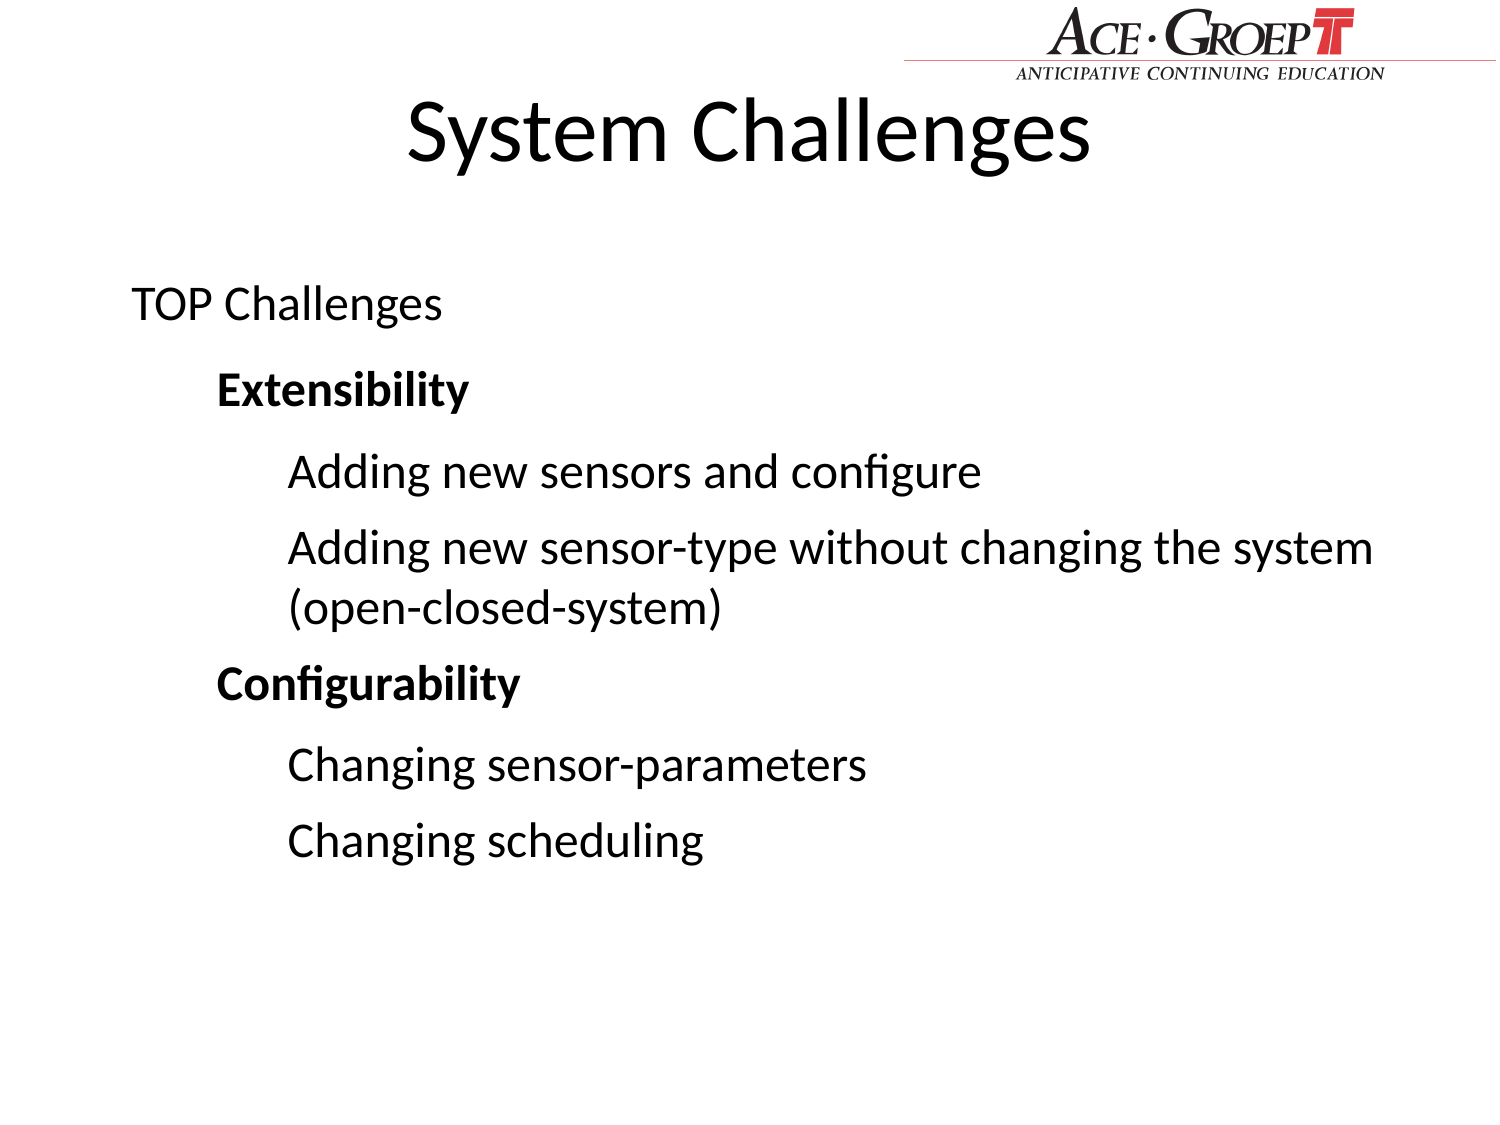

# System Challenges
TOP Challenges
Extensibility
Adding new sensors and configure
Adding new sensor-type without changing the system (open-closed-system)
Configurability
Changing sensor-parameters
Changing scheduling